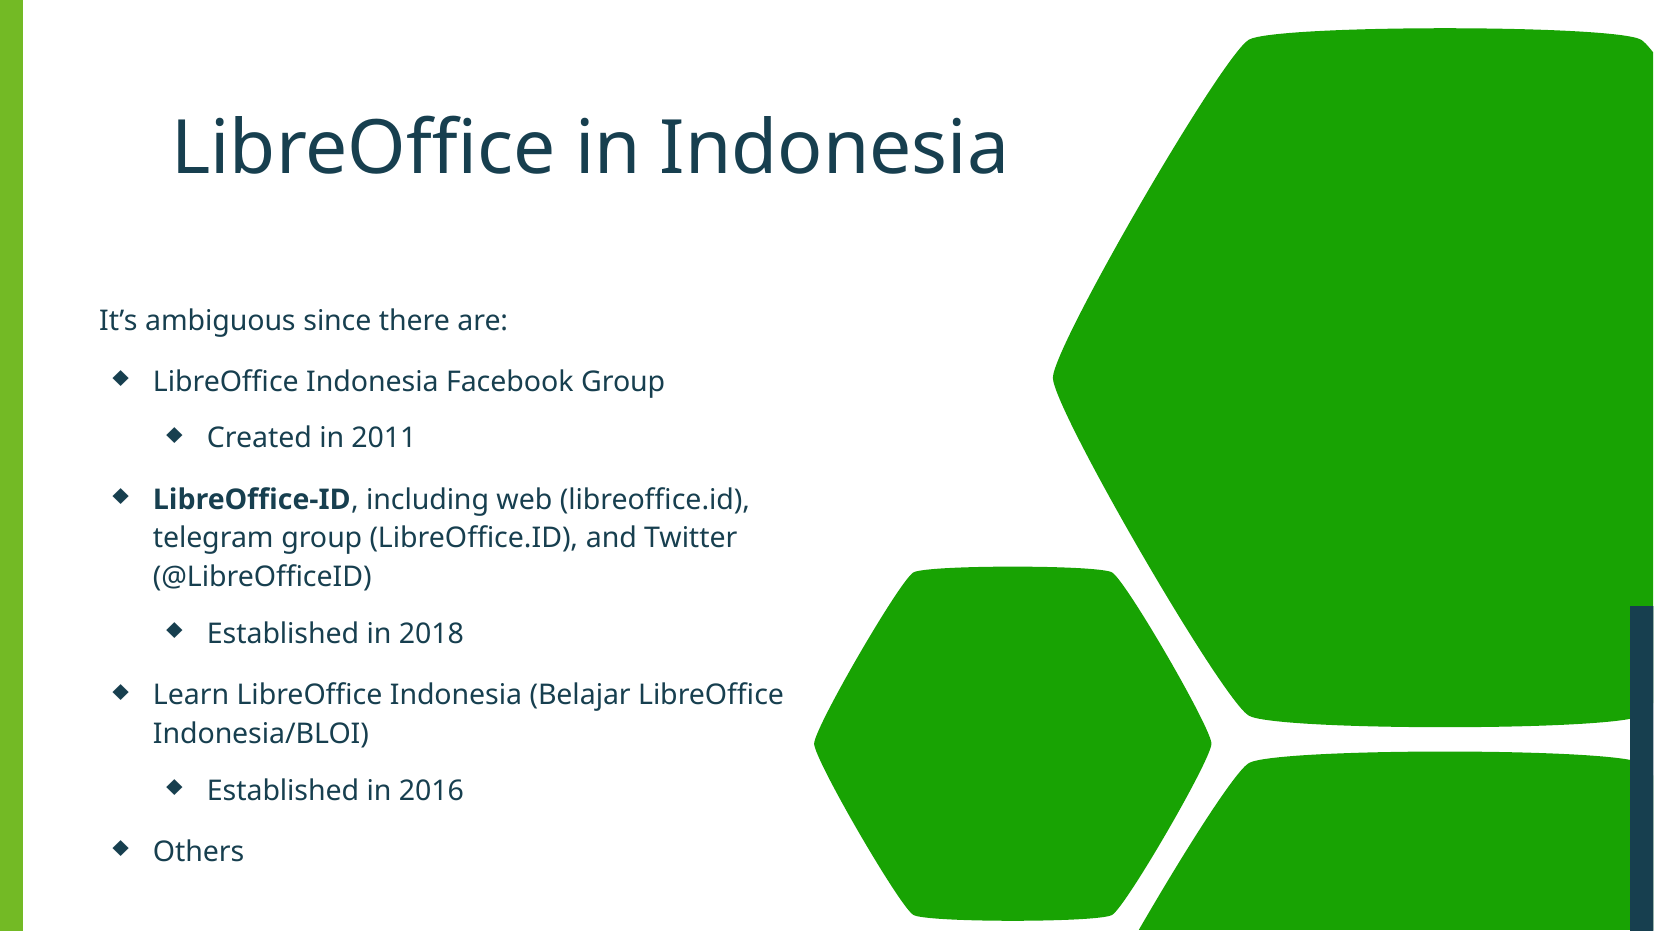

LibreOffice in Indonesia
# It’s ambiguous since there are:
LibreOffice Indonesia Facebook Group
Created in 2011
LibreOffice-ID, including web (libreoffice.id), telegram group (LibreOffice.ID), and Twitter (@LibreOfficeID)
Established in 2018
Learn LibreOffice Indonesia (Belajar LibreOffice Indonesia/BLOI)
Established in 2016
Others